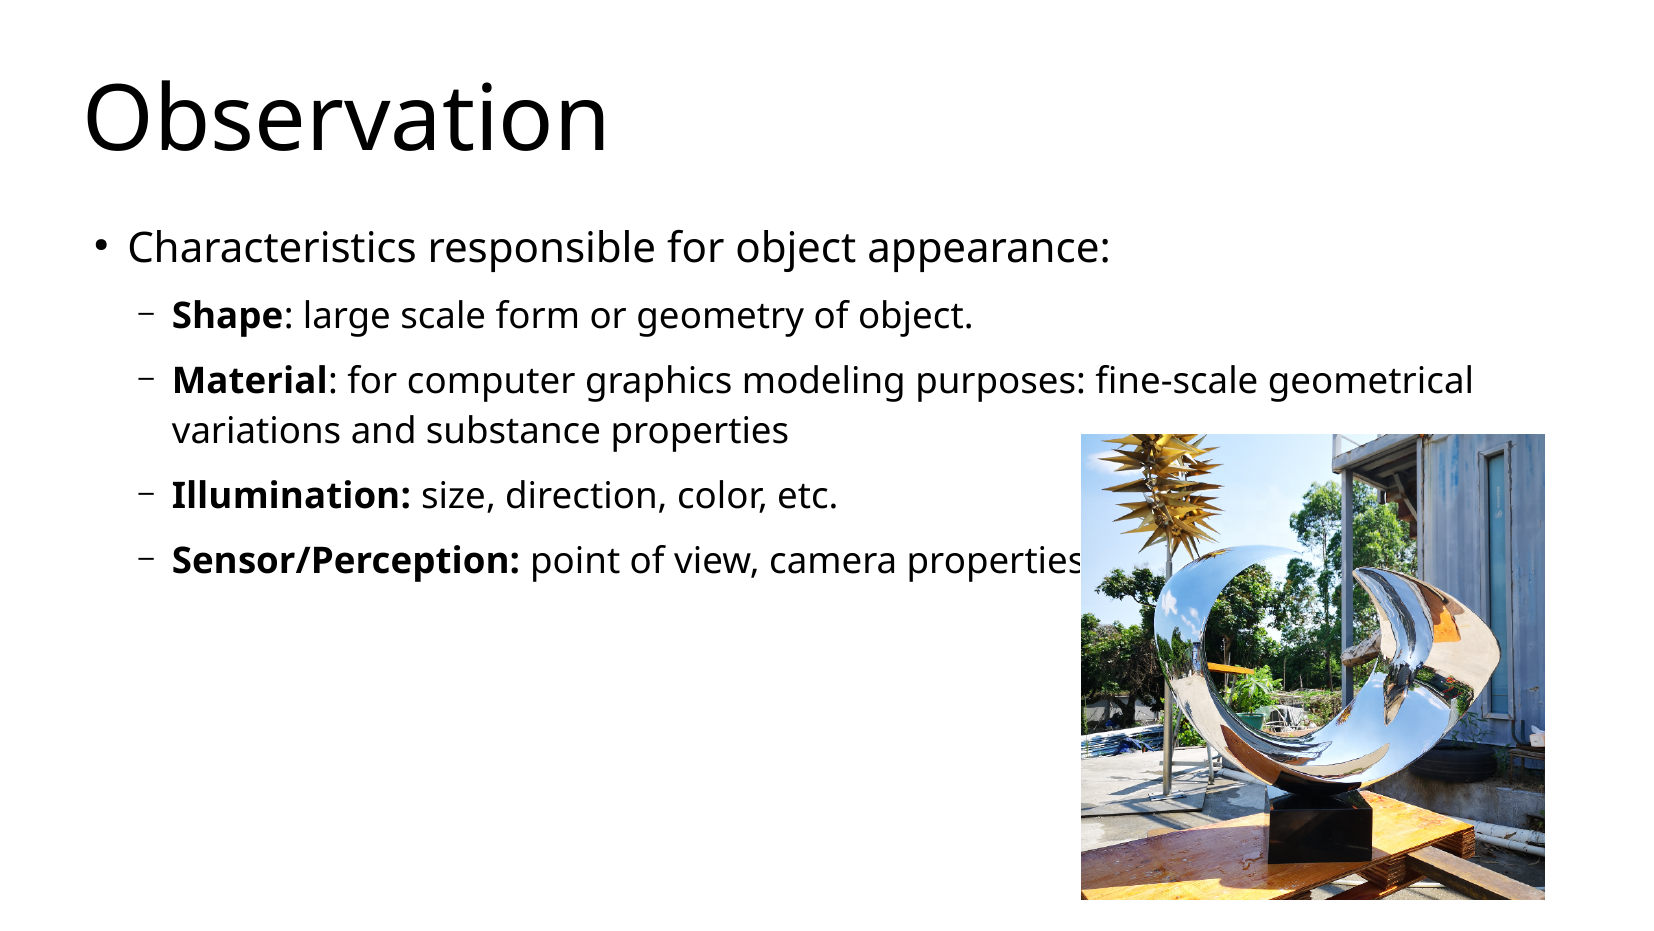

# Observation
Characteristics responsible for object appearance:
Shape: large scale form or geometry of object.
Material: for computer graphics modeling purposes: fine-scale geometrical variations and substance properties
Illumination: size, direction, color, etc.
Sensor/Perception: point of view, camera properties, etc.